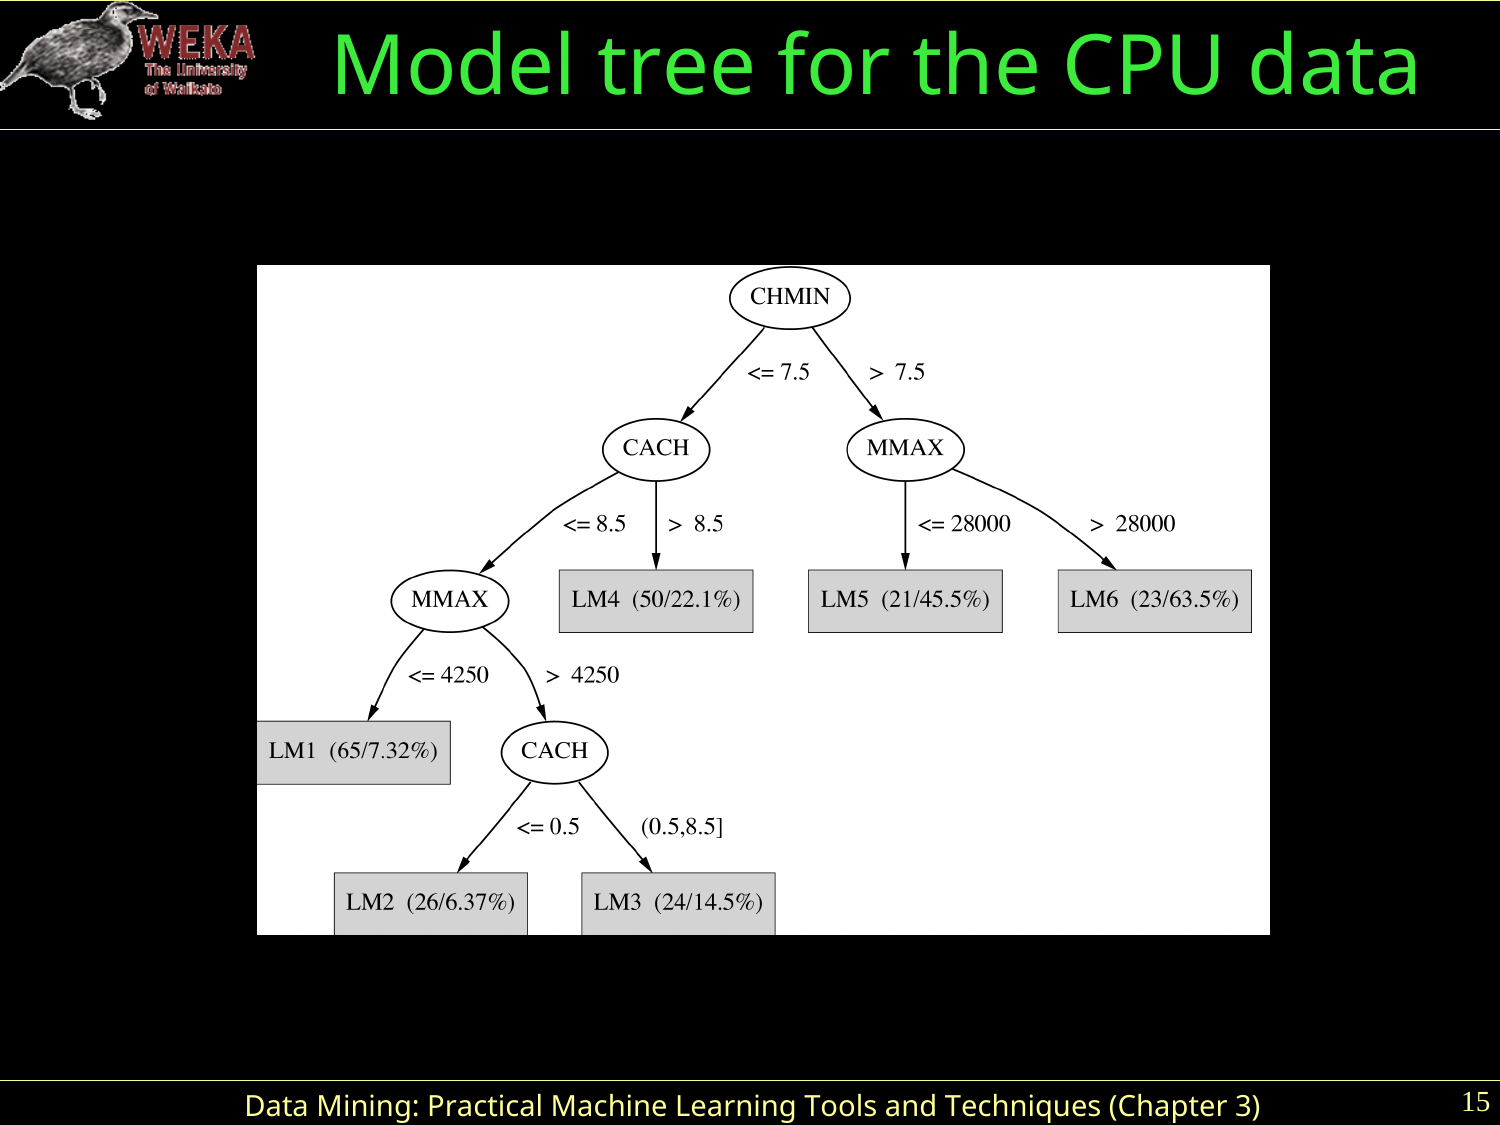

# Model tree for the CPU data
Data Mining: Practical Machine Learning Tools and Techniques (Chapter 3)
15